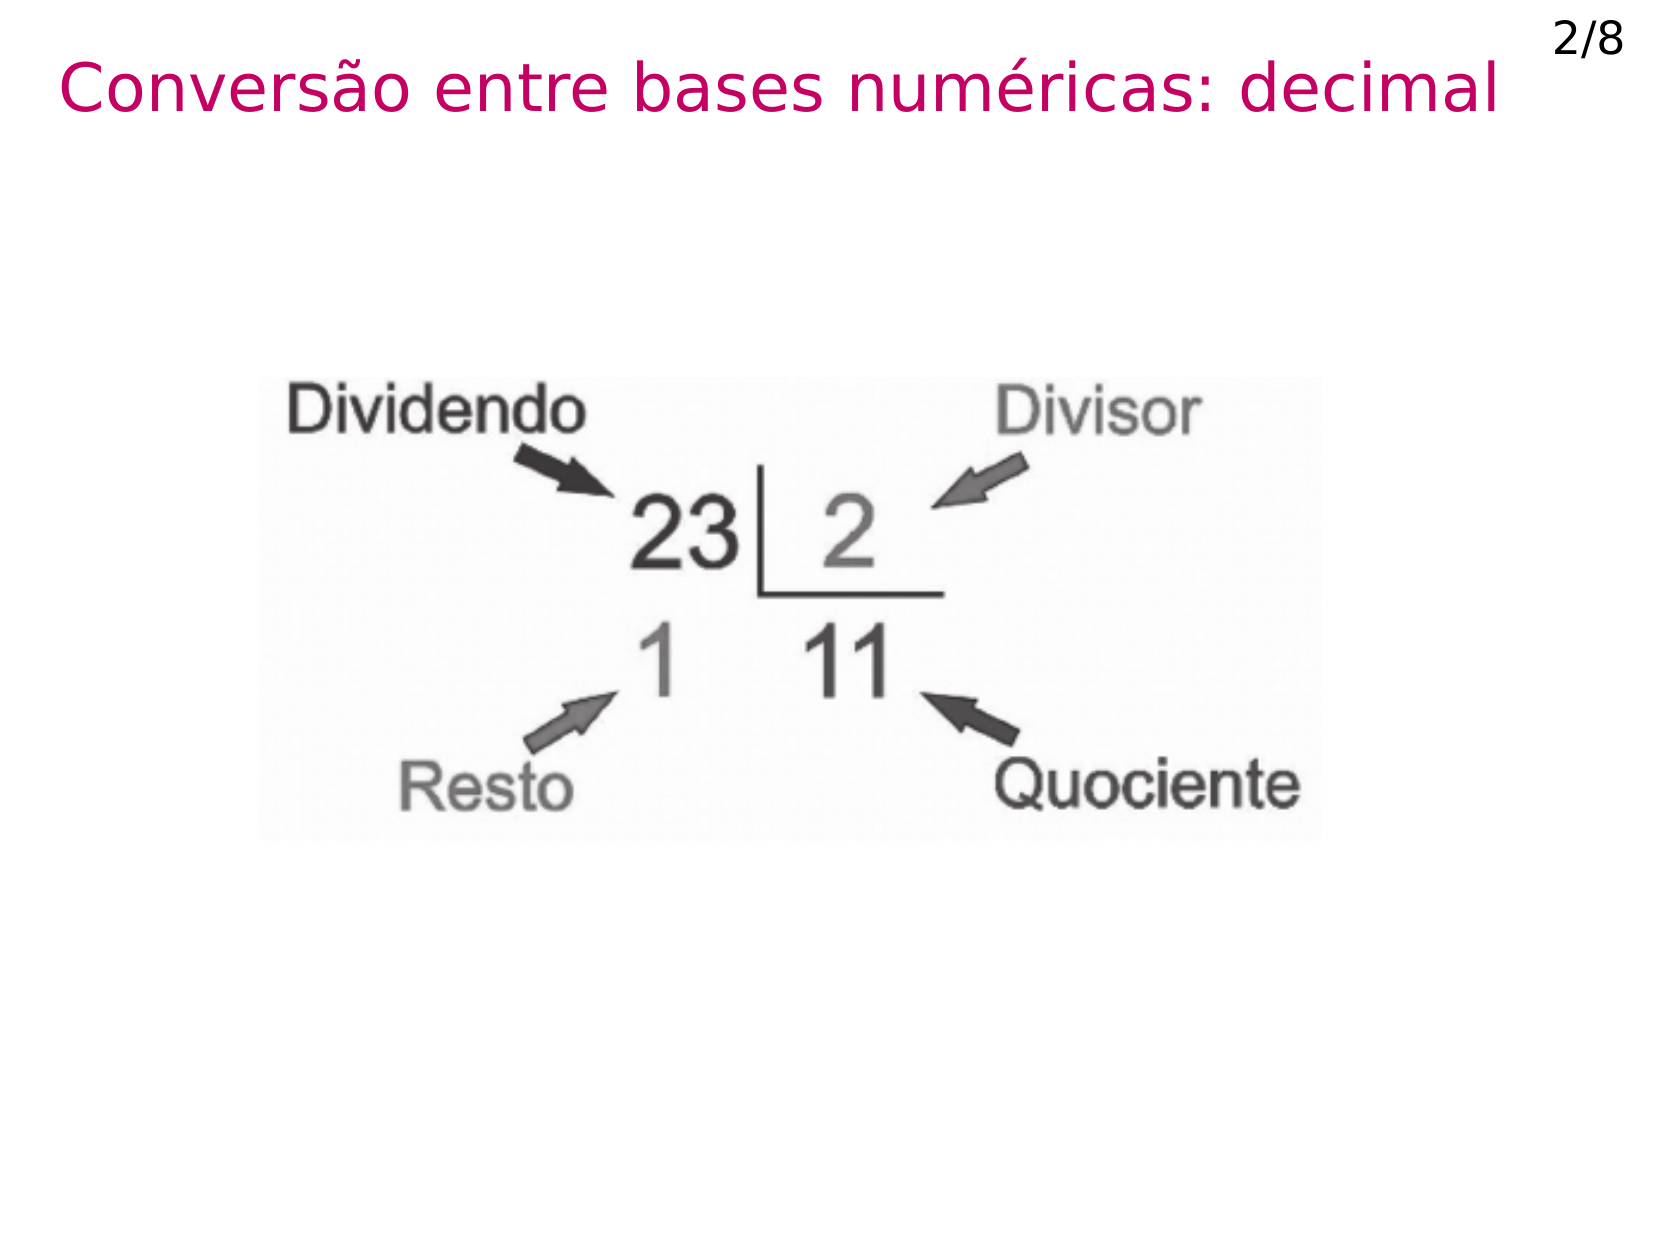

2
# Conversão entre bases numéricas: decimal